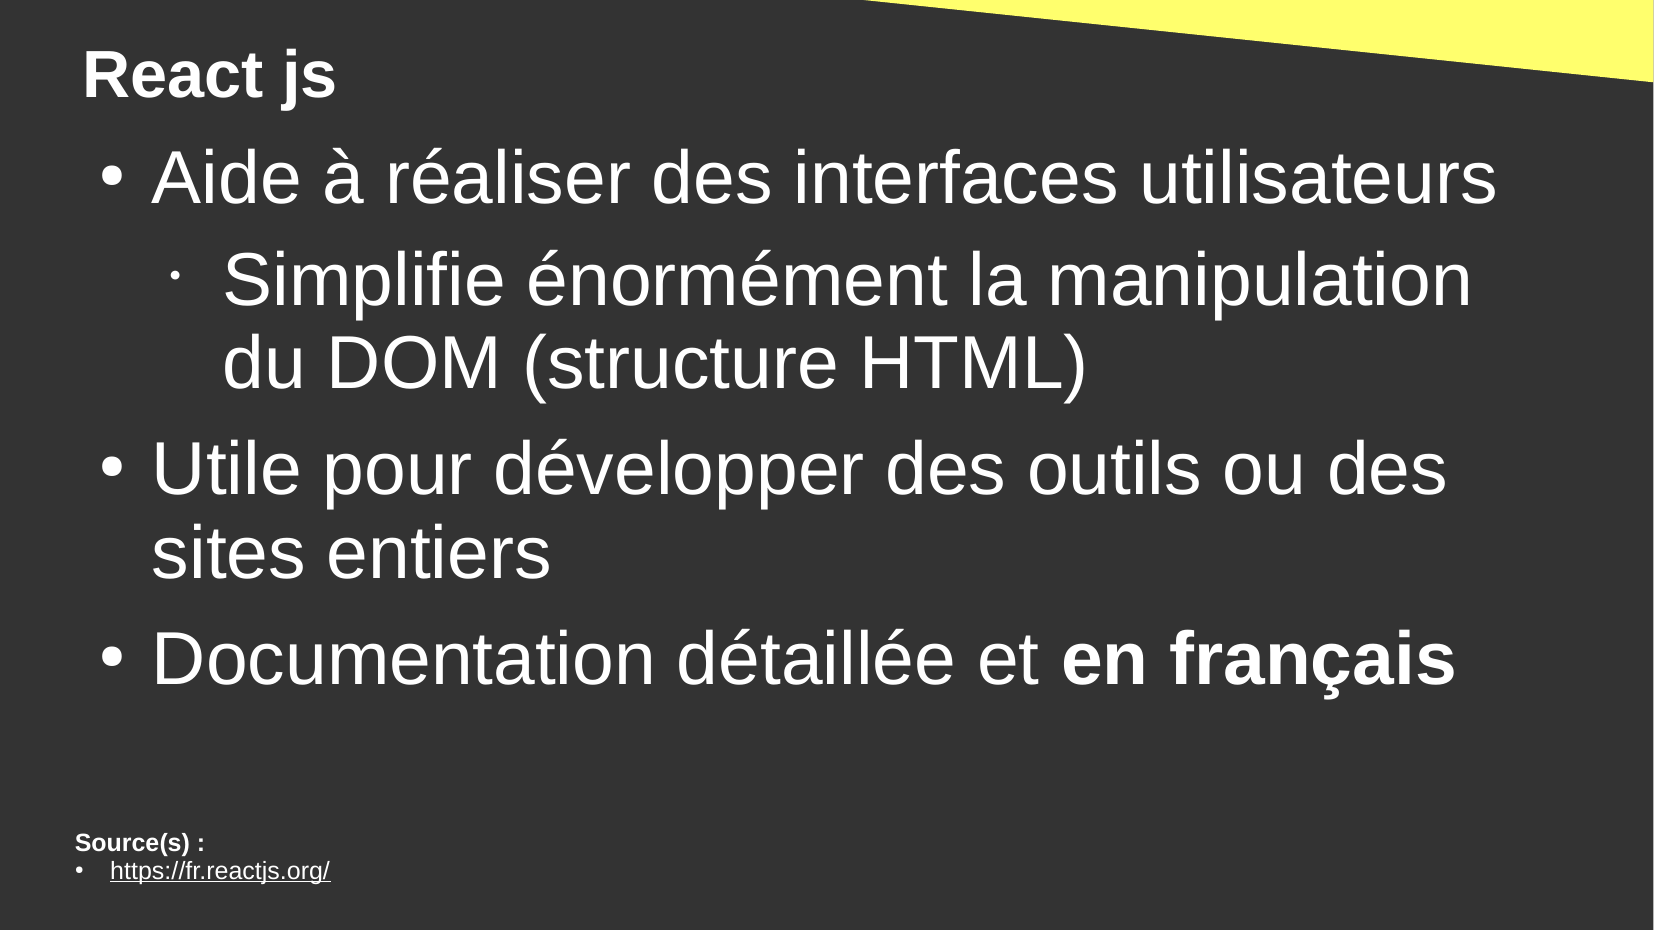

# React js
Aide à réaliser des interfaces utilisateurs
Simplifie énormément la manipulation du DOM (structure HTML)
Utile pour développer des outils ou des sites entiers
Documentation détaillée et en français
Source(s) :
https://fr.reactjs.org/